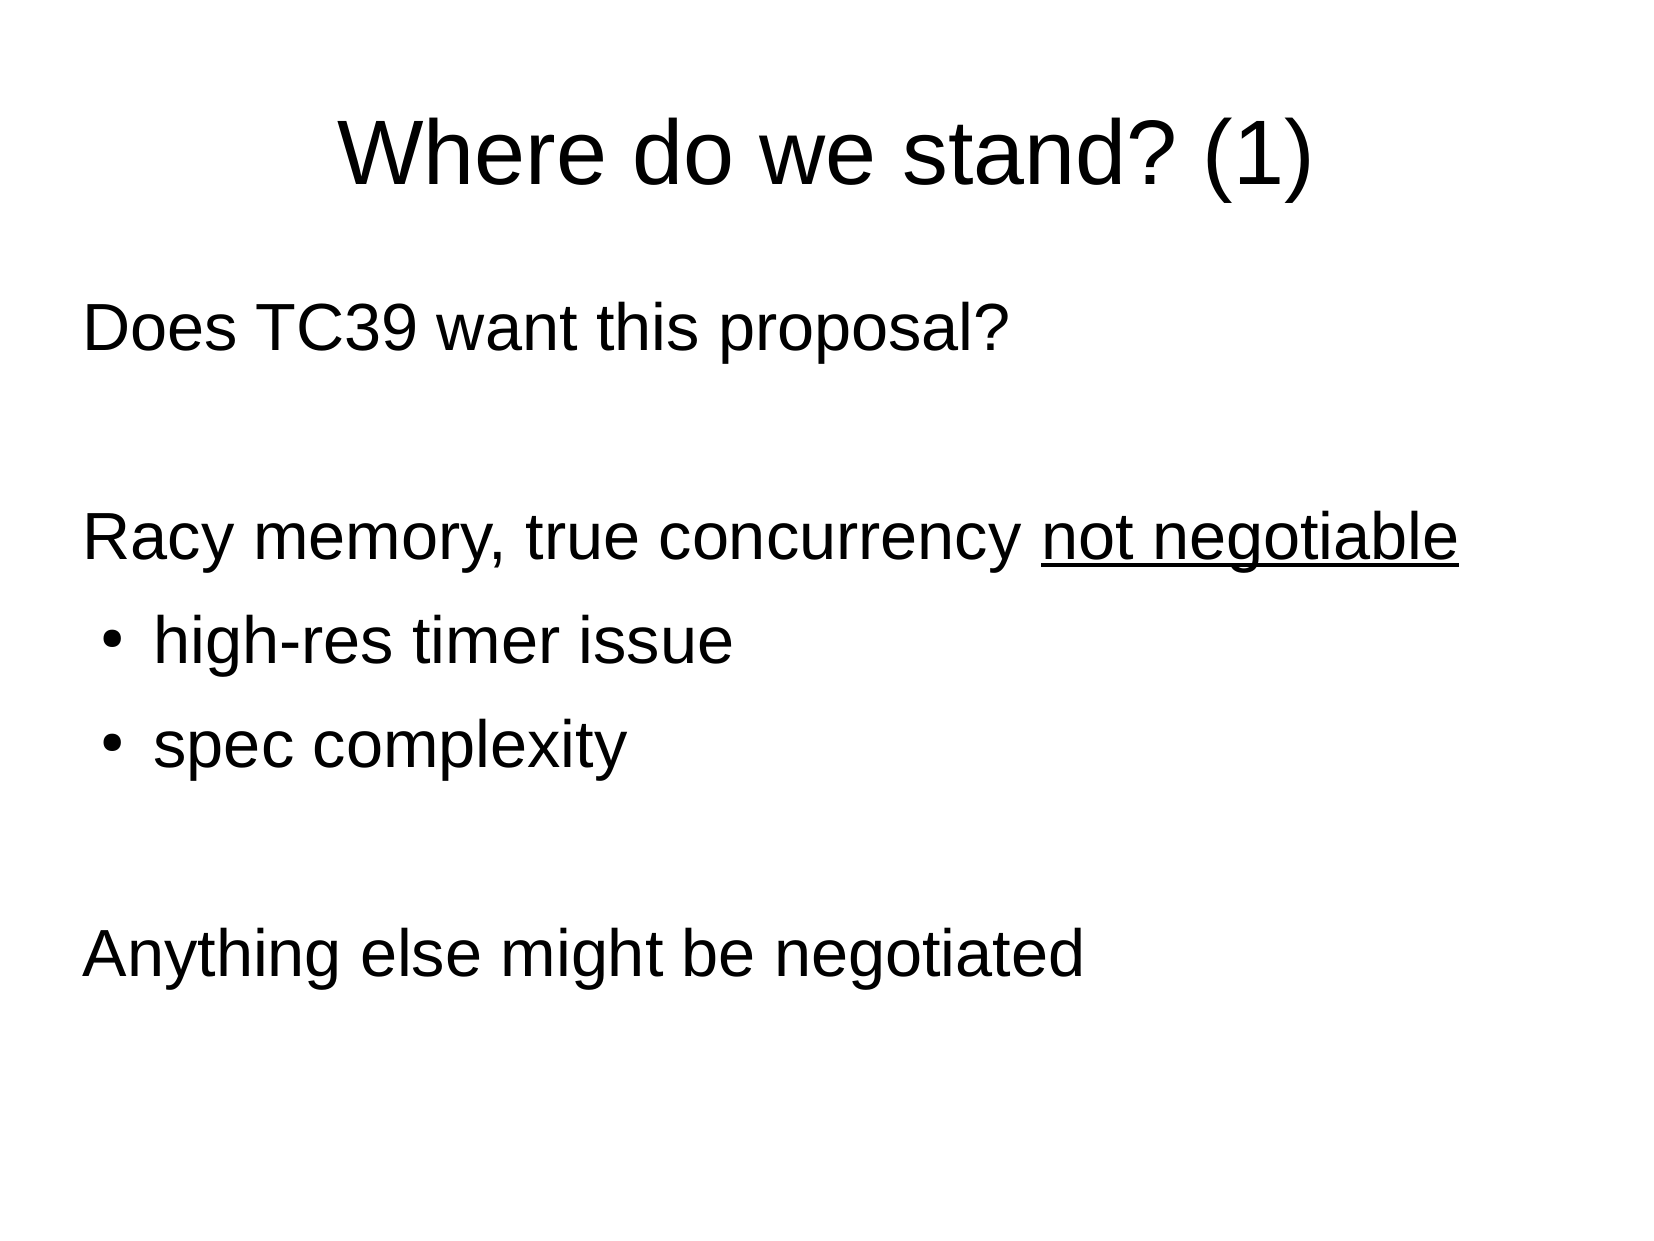

# Where do we stand? (1)
Does TC39 want this proposal?
Racy memory, true concurrency not negotiable
high-res timer issue
spec complexity
Anything else might be negotiated